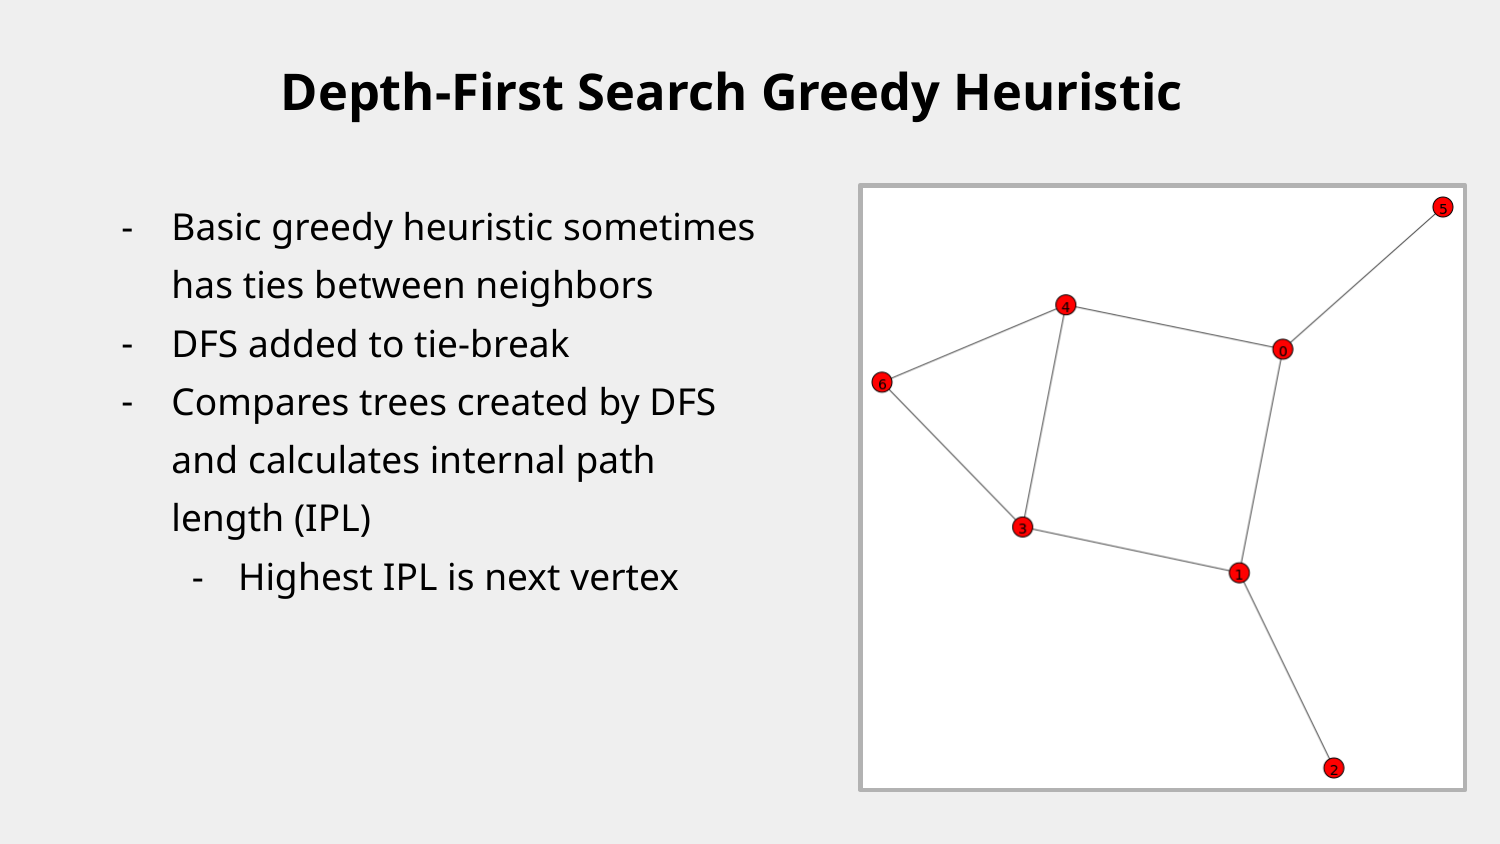

# Depth-First Search Greedy Heuristic
Basic greedy heuristic sometimes has ties between neighbors
DFS added to tie-break
Compares trees created by DFS and calculates internal path length (IPL)
Highest IPL is next vertex